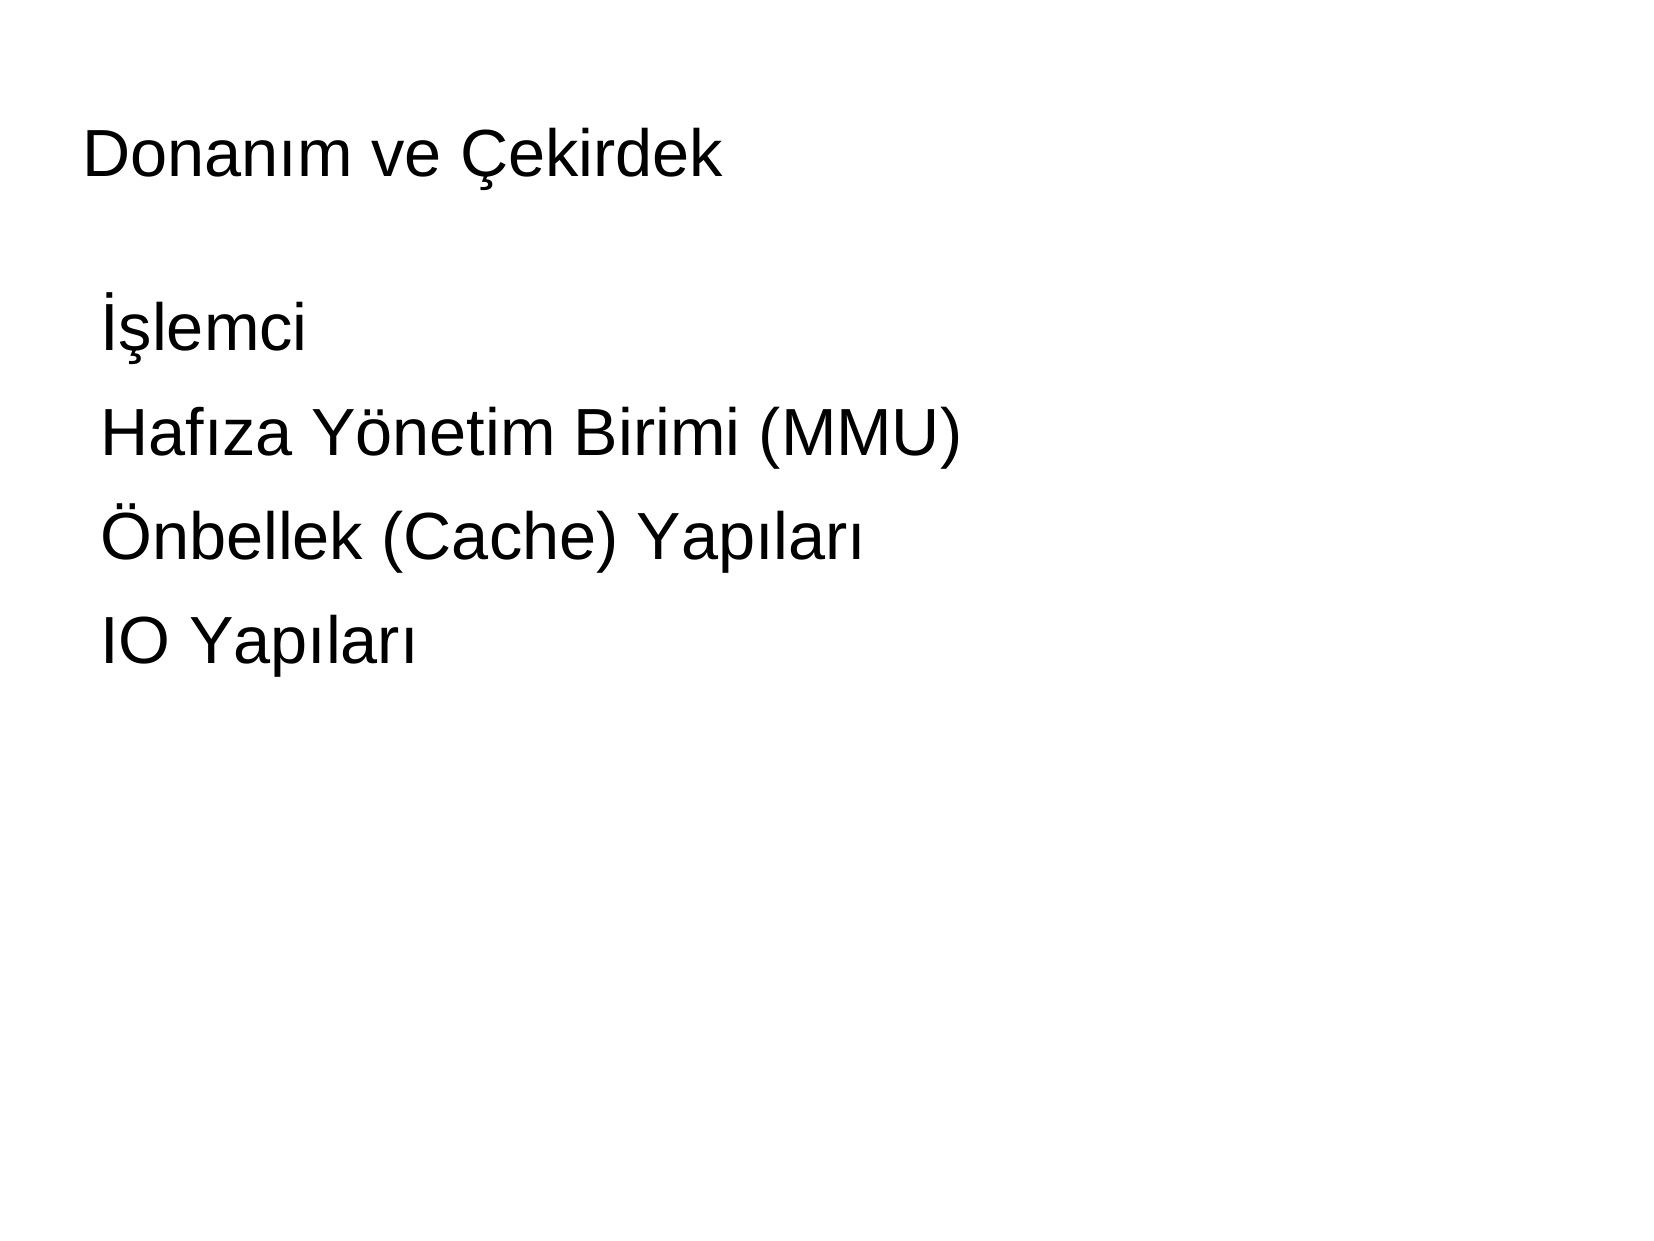

# Donanım ve Çekirdek
İşlemci
Hafıza Yönetim Birimi (MMU)
Önbellek (Cache) Yapıları
IO Yapıları